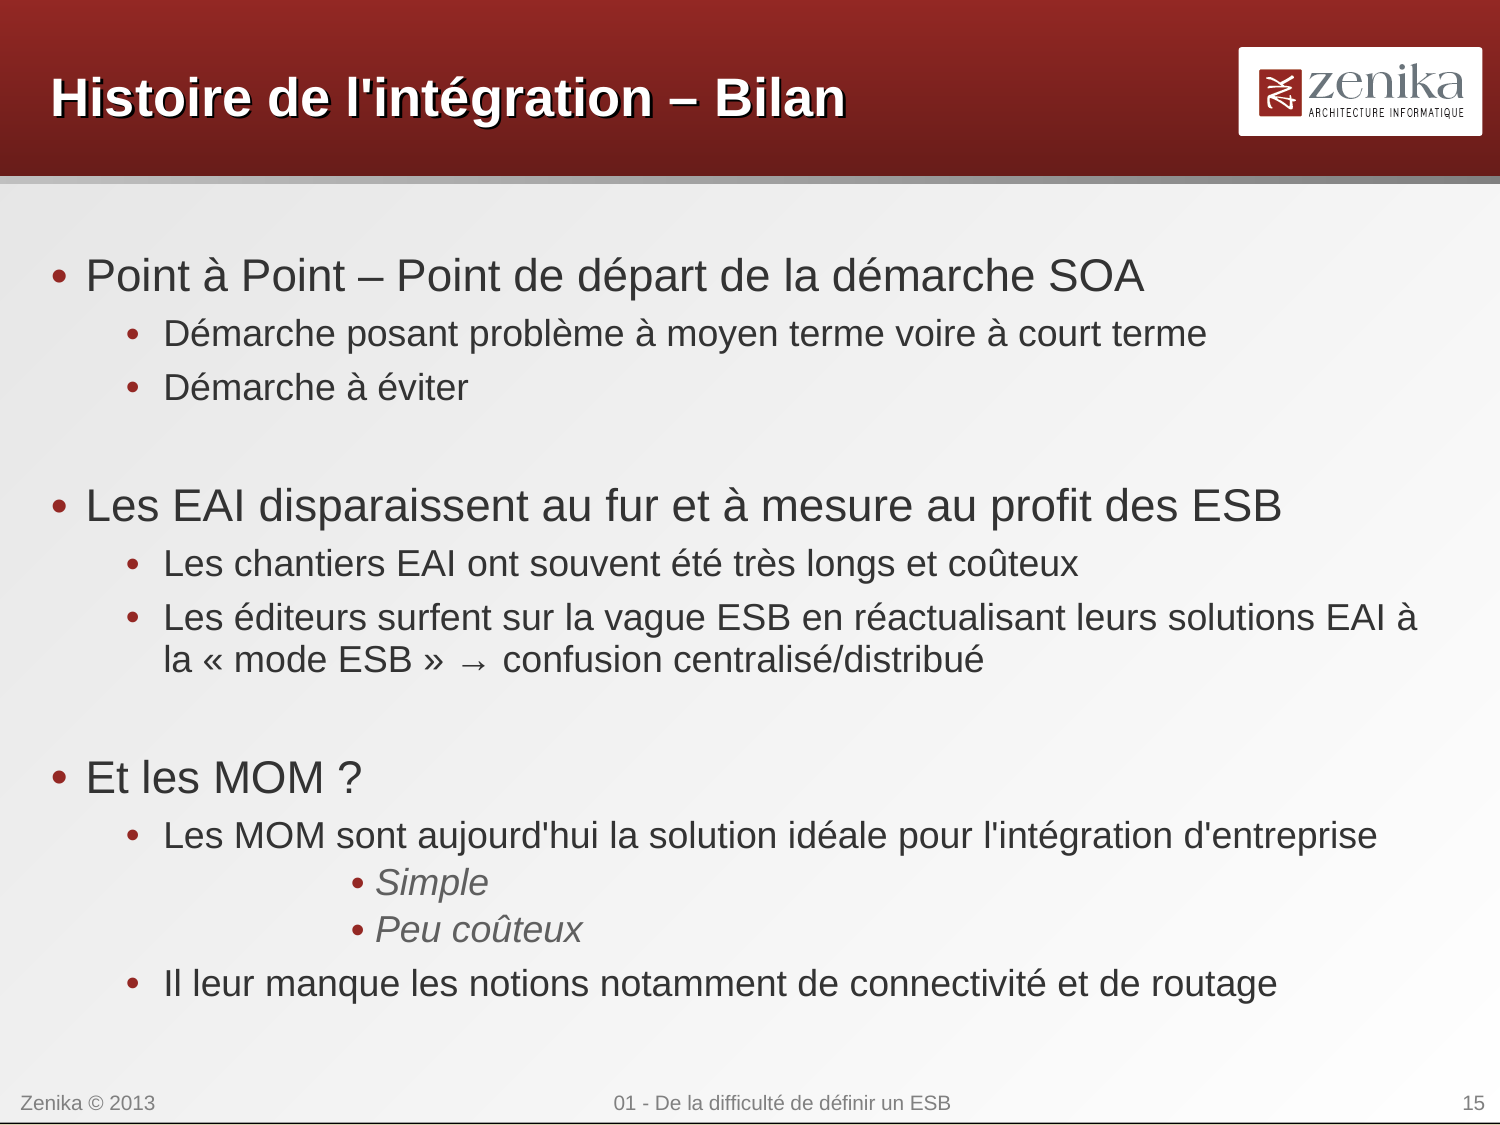

# Histoire de l'intégration – Bilan
Point à Point – Point de départ de la démarche SOA
Démarche posant problème à moyen terme voire à court terme
Démarche à éviter
Les EAI disparaissent au fur et à mesure au profit des ESB
Les chantiers EAI ont souvent été très longs et coûteux
Les éditeurs surfent sur la vague ESB en réactualisant leurs solutions EAI à la « mode ESB » → confusion centralisé/distribué
Et les MOM ?
Les MOM sont aujourd'hui la solution idéale pour l'intégration d'entreprise
 Simple
 Peu coûteux
Il leur manque les notions notamment de connectivité et de routage